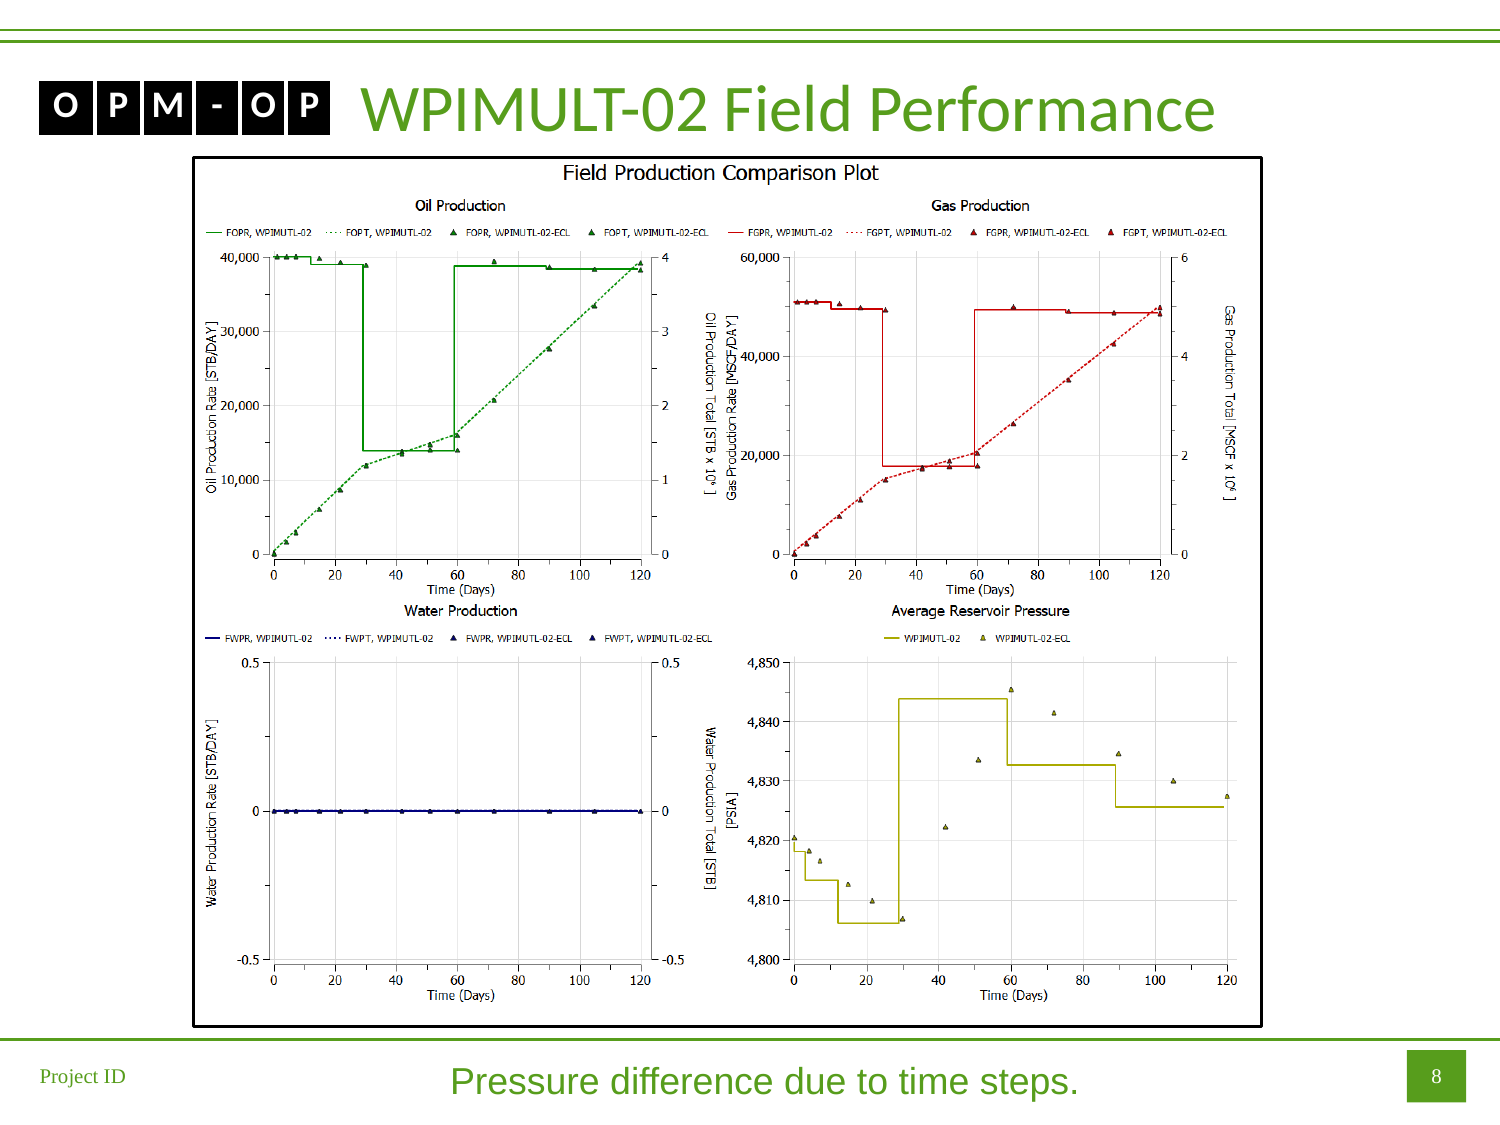

# WPIMULT-02 Field Performance
Project ID
8
Pressure difference due to time steps.